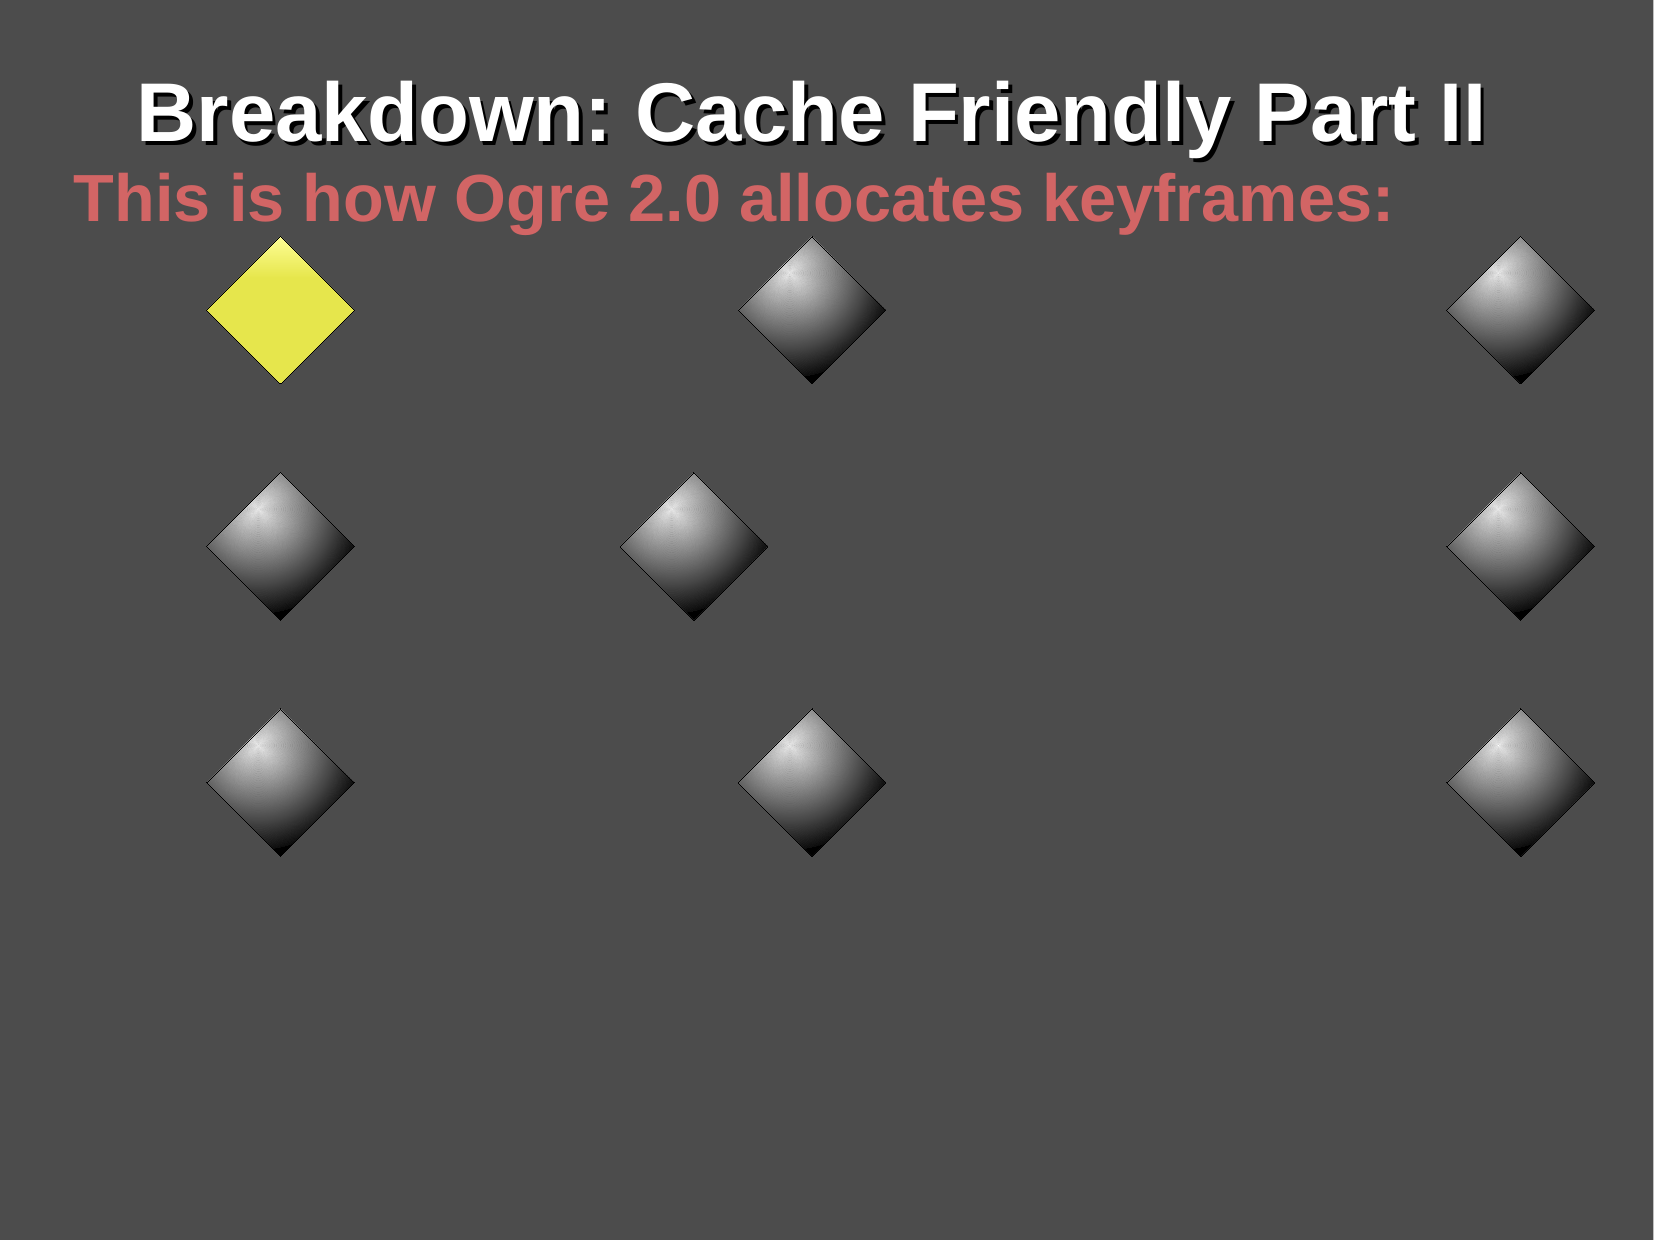

Breakdown: Cache Friendly Part II
This is how Ogre 2.0 allocates keyframes: